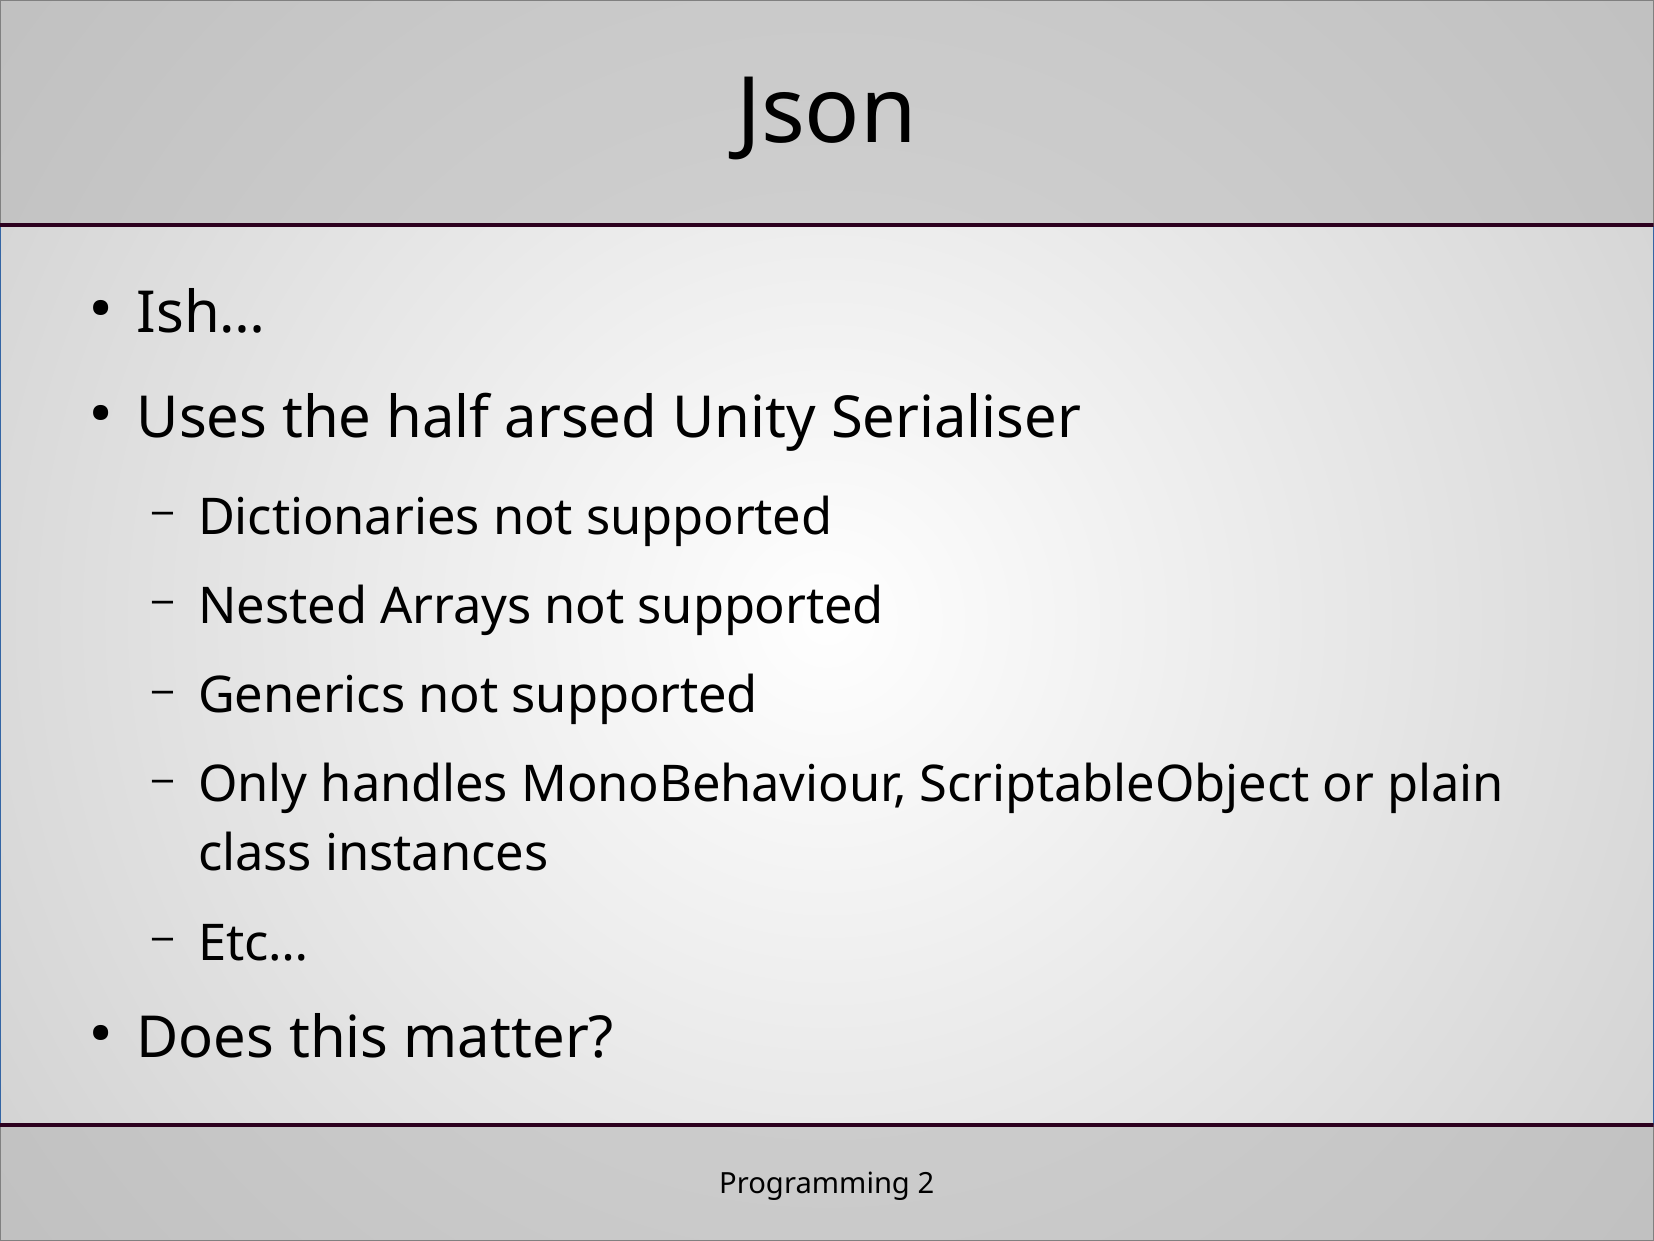

# Json
Ish…
Uses the half arsed Unity Serialiser
Dictionaries not supported
Nested Arrays not supported
Generics not supported
Only handles MonoBehaviour, ScriptableObject or plain class instances
Etc…
Does this matter?